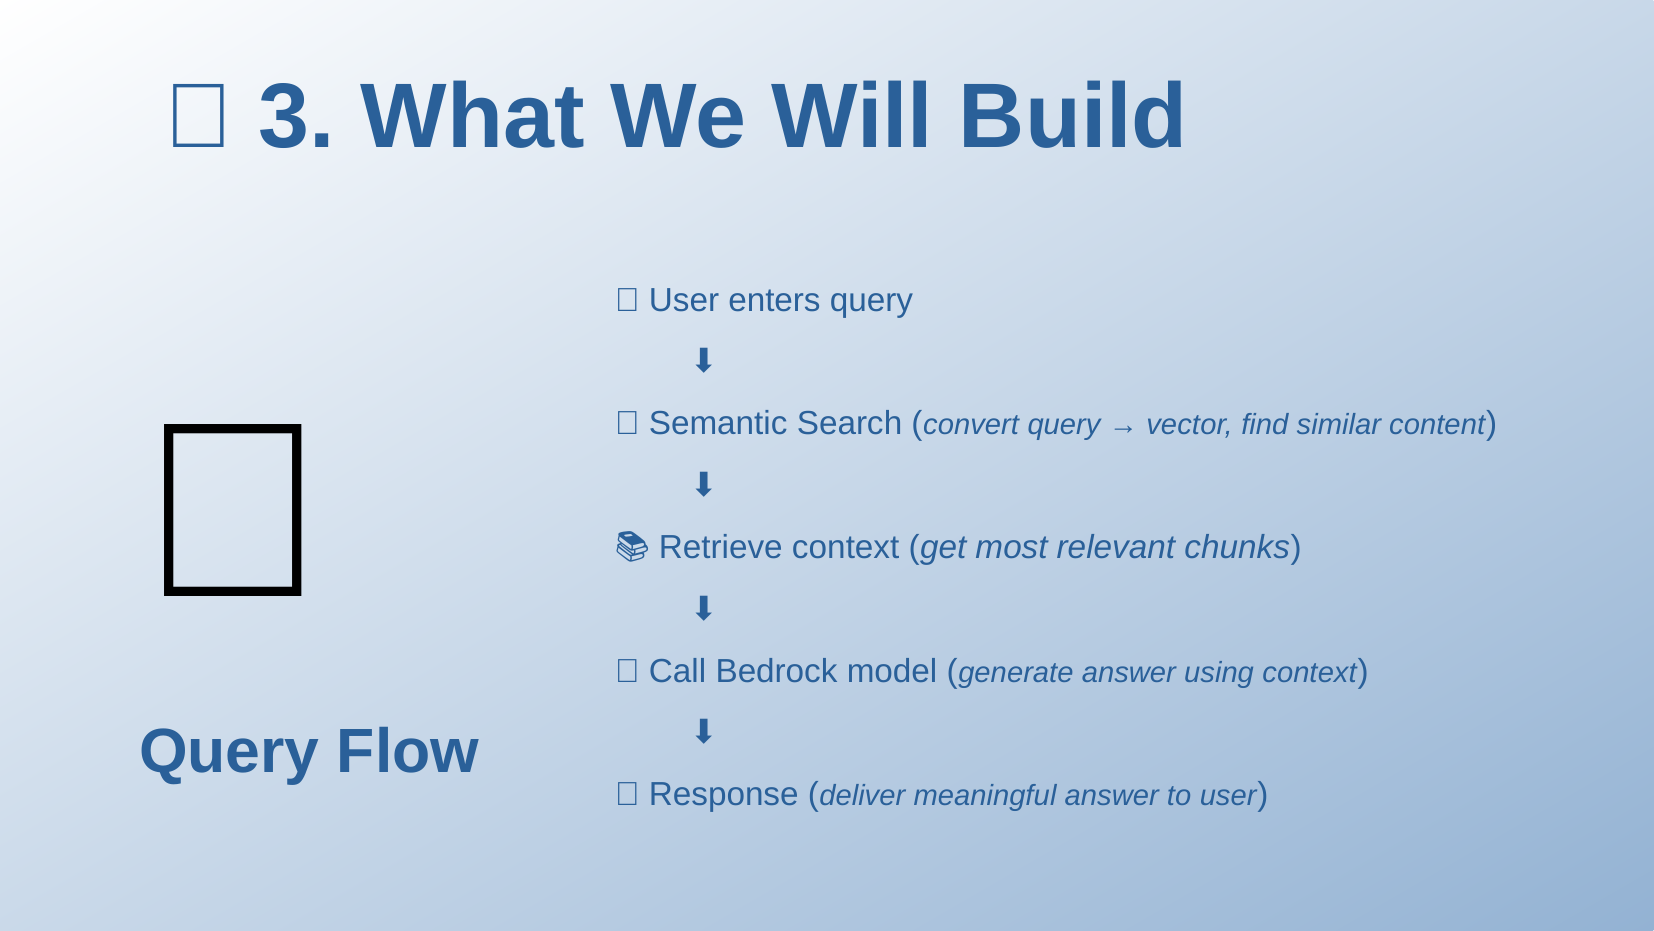

🚀 3. What We Will Build
👤 User enters query
	⬇️
🧠 Semantic Search (convert query → vector, find similar content)
	⬇️
📚 Retrieve context (get most relevant chunks)
	⬇️
🤖 Call Bedrock model (generate answer using context)
	⬇️
💡 Response (deliver meaningful answer to user)
💬
Query Flow